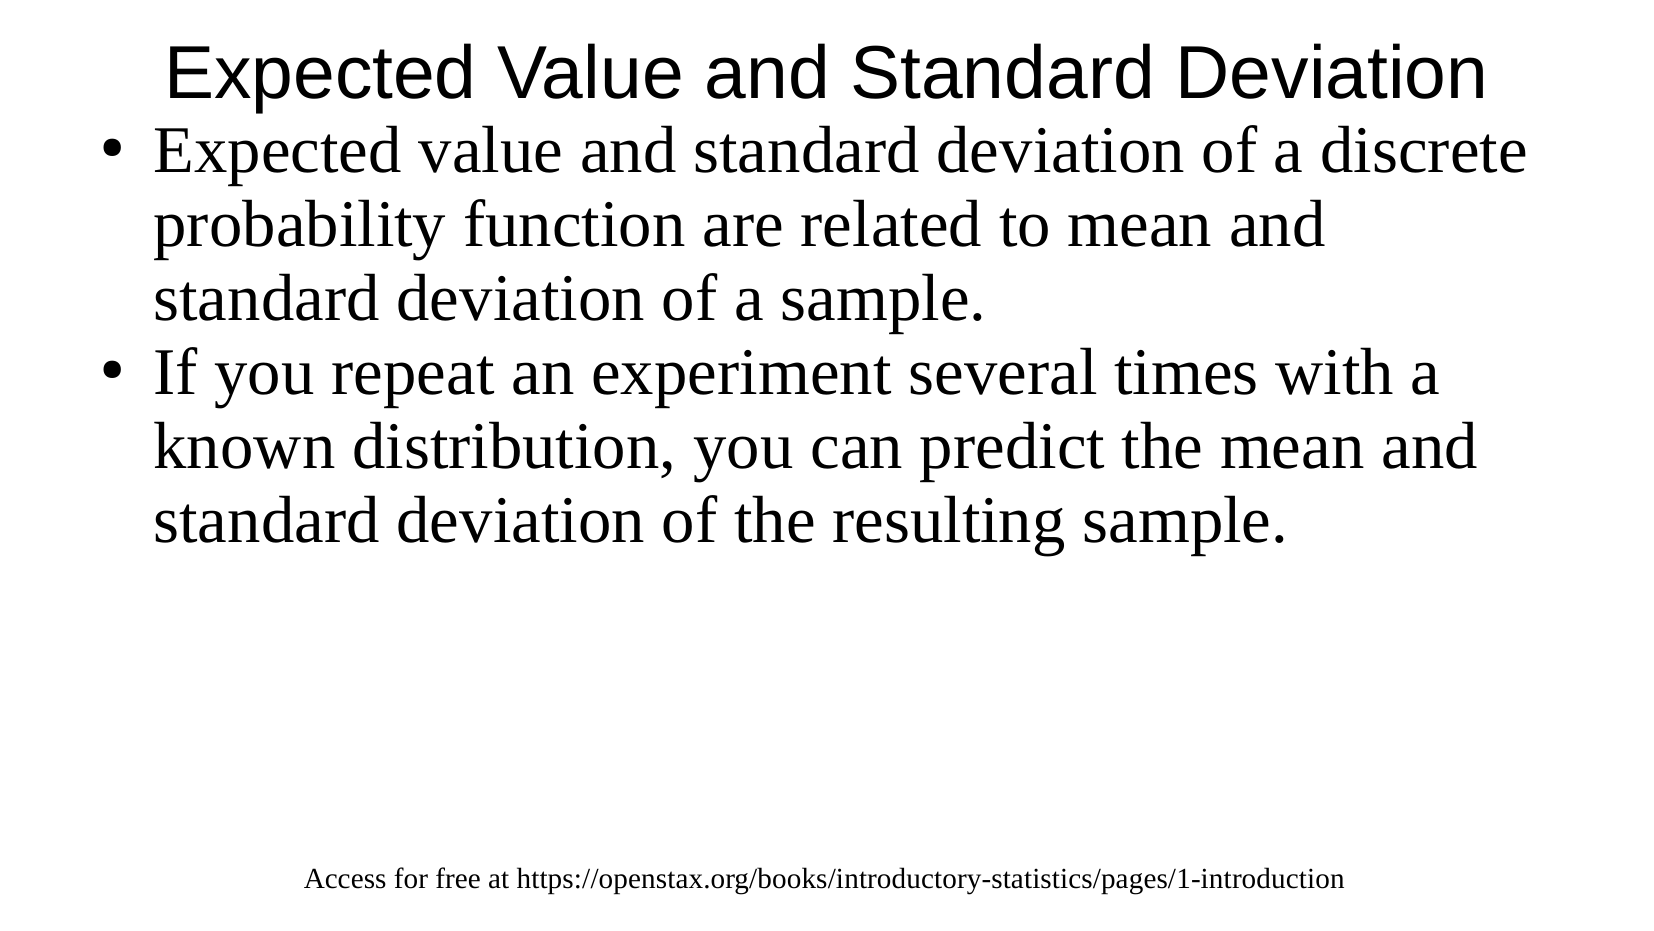

# Expected Value and Standard Deviation
Expected value and standard deviation of a discrete probability function are related to mean and standard deviation of a sample.
If you repeat an experiment several times with a known distribution, you can predict the mean and standard deviation of the resulting sample.
Access for free at https://openstax.org/books/introductory-statistics/pages/1-introduction